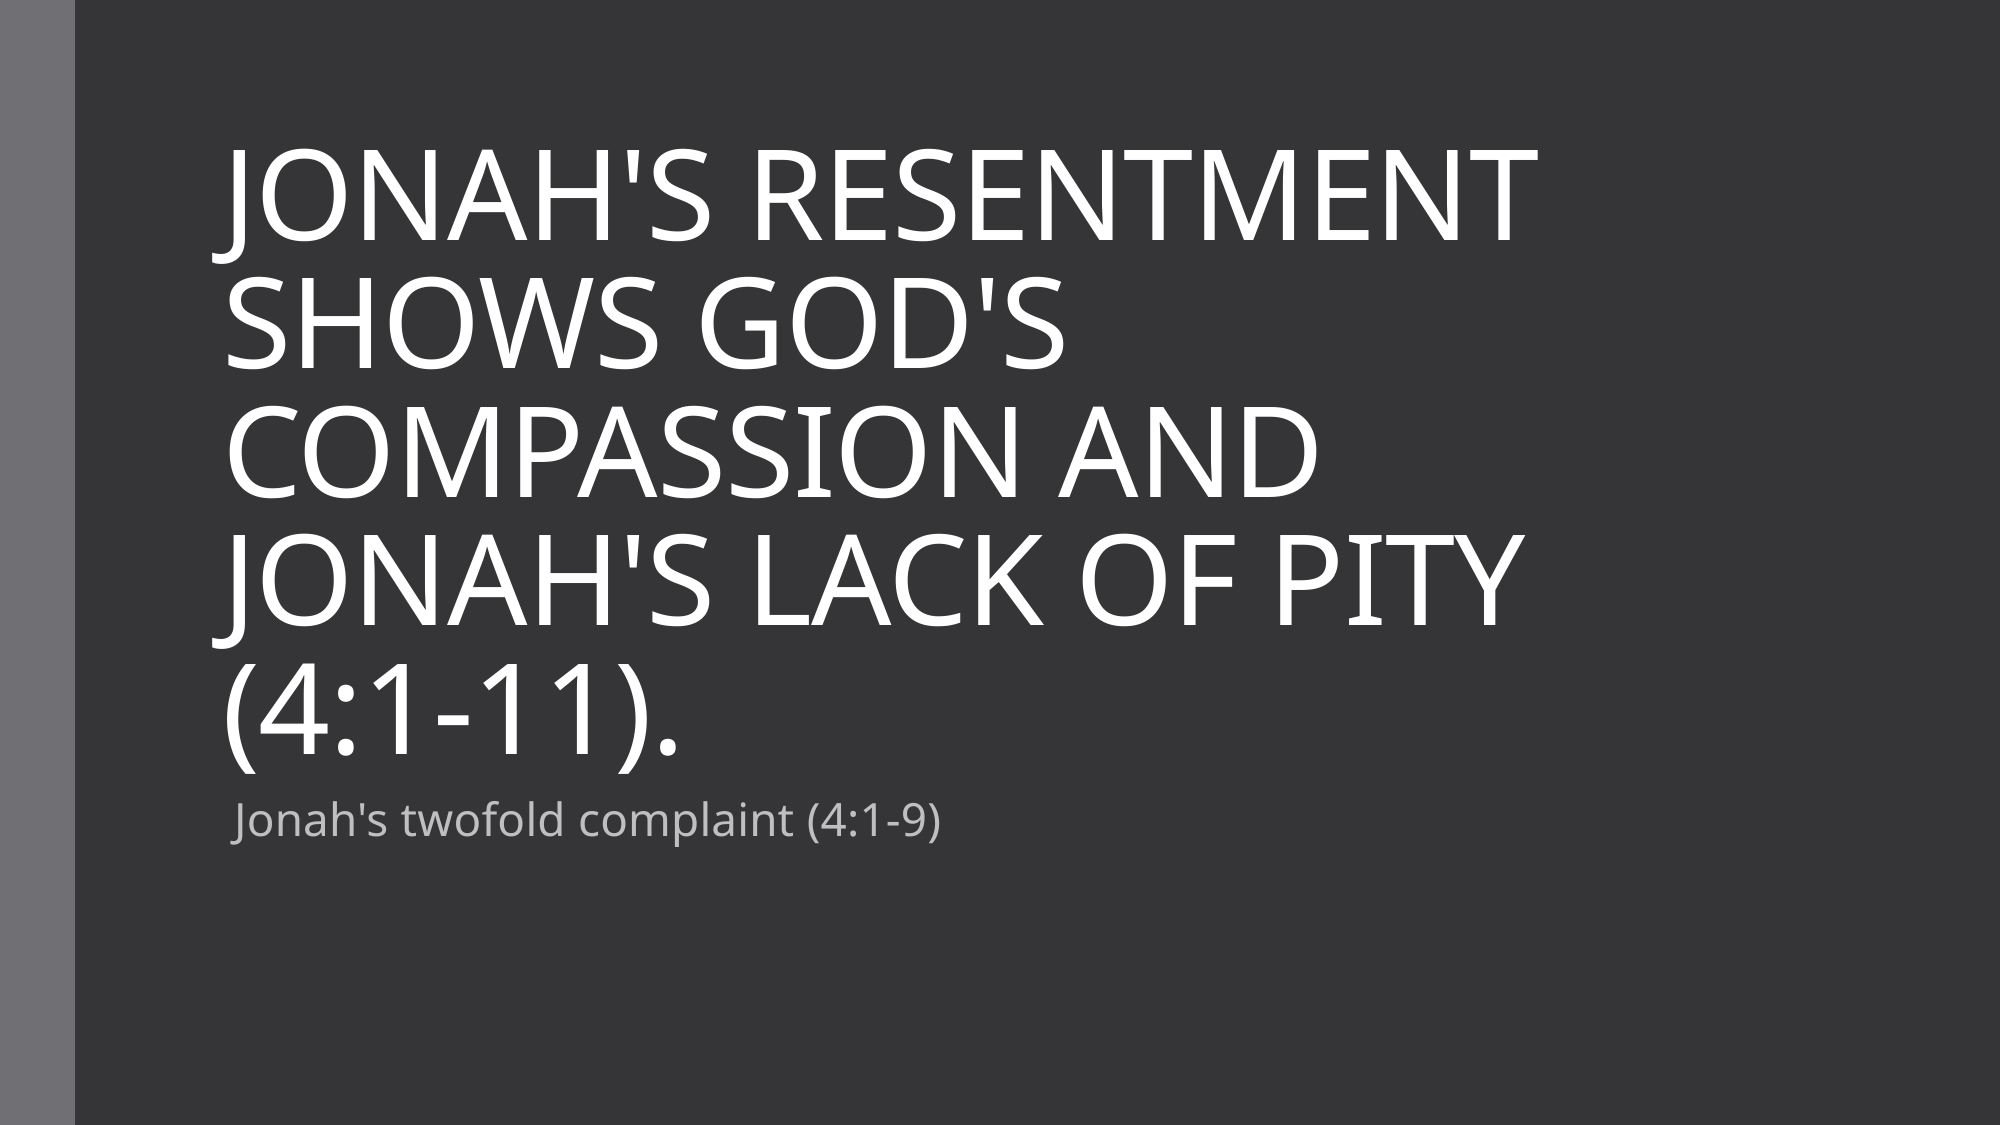

# JONAH'S RESENTMENT SHOWS GOD'S COMPASSION AND JONAH'S LACK OF PITY (4:1-11).
 Jonah's twofold complaint (4:1-9)